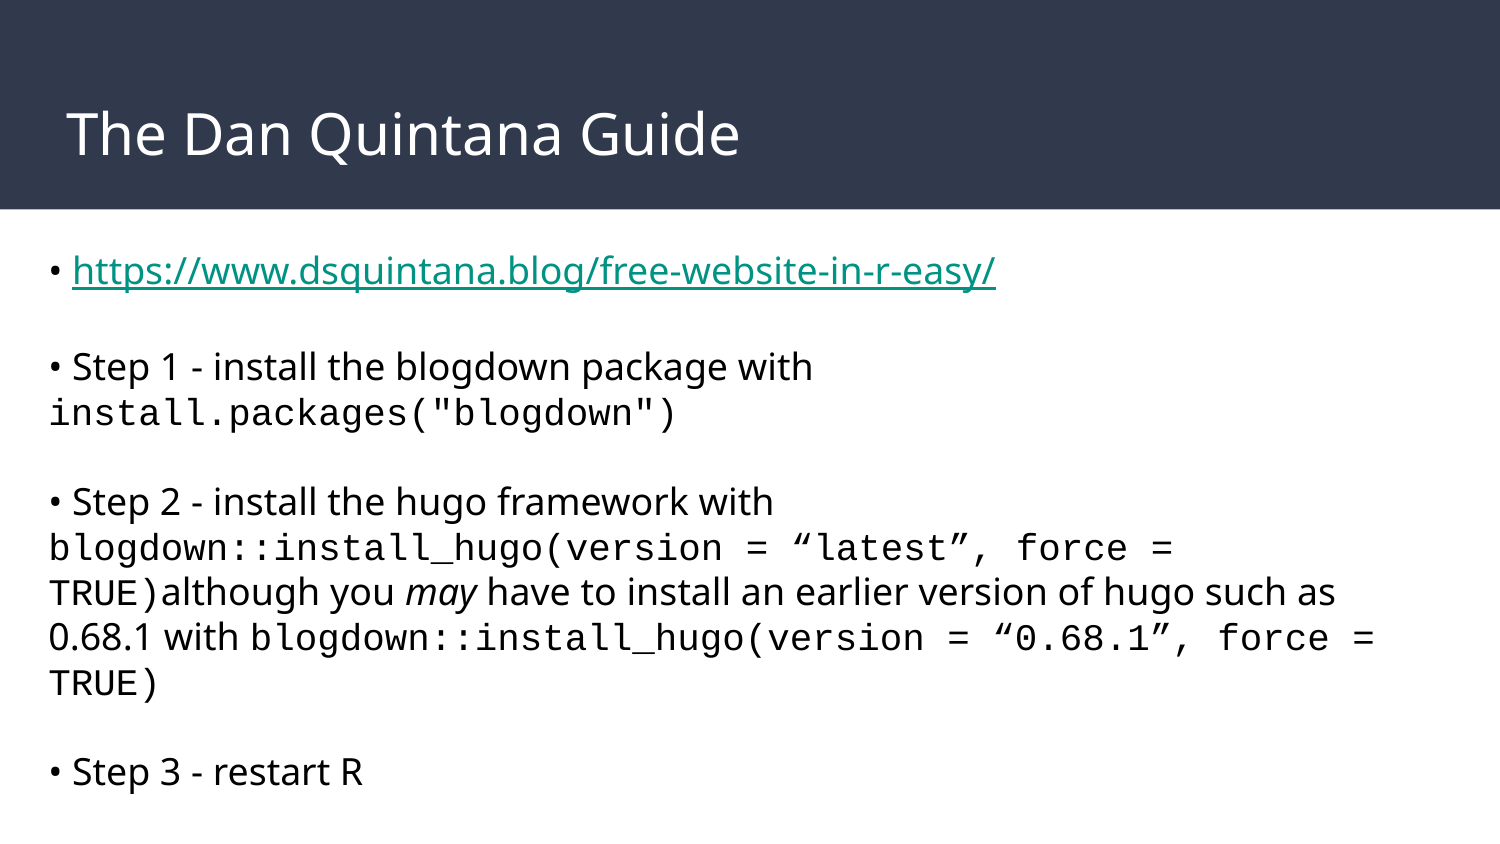

# The Dan Quintana Guide
• https://www.dsquintana.blog/free-website-in-r-easy/
• Step 1 - install the blogdown package with install.packages("blogdown")
• Step 2 - install the hugo framework with blogdown::install_hugo(version = “latest”, force = TRUE)although you may have to install an earlier version of hugo such as 0.68.1 with blogdown::install_hugo(version = “0.68.1”, force = TRUE)
• Step 3 - restart R